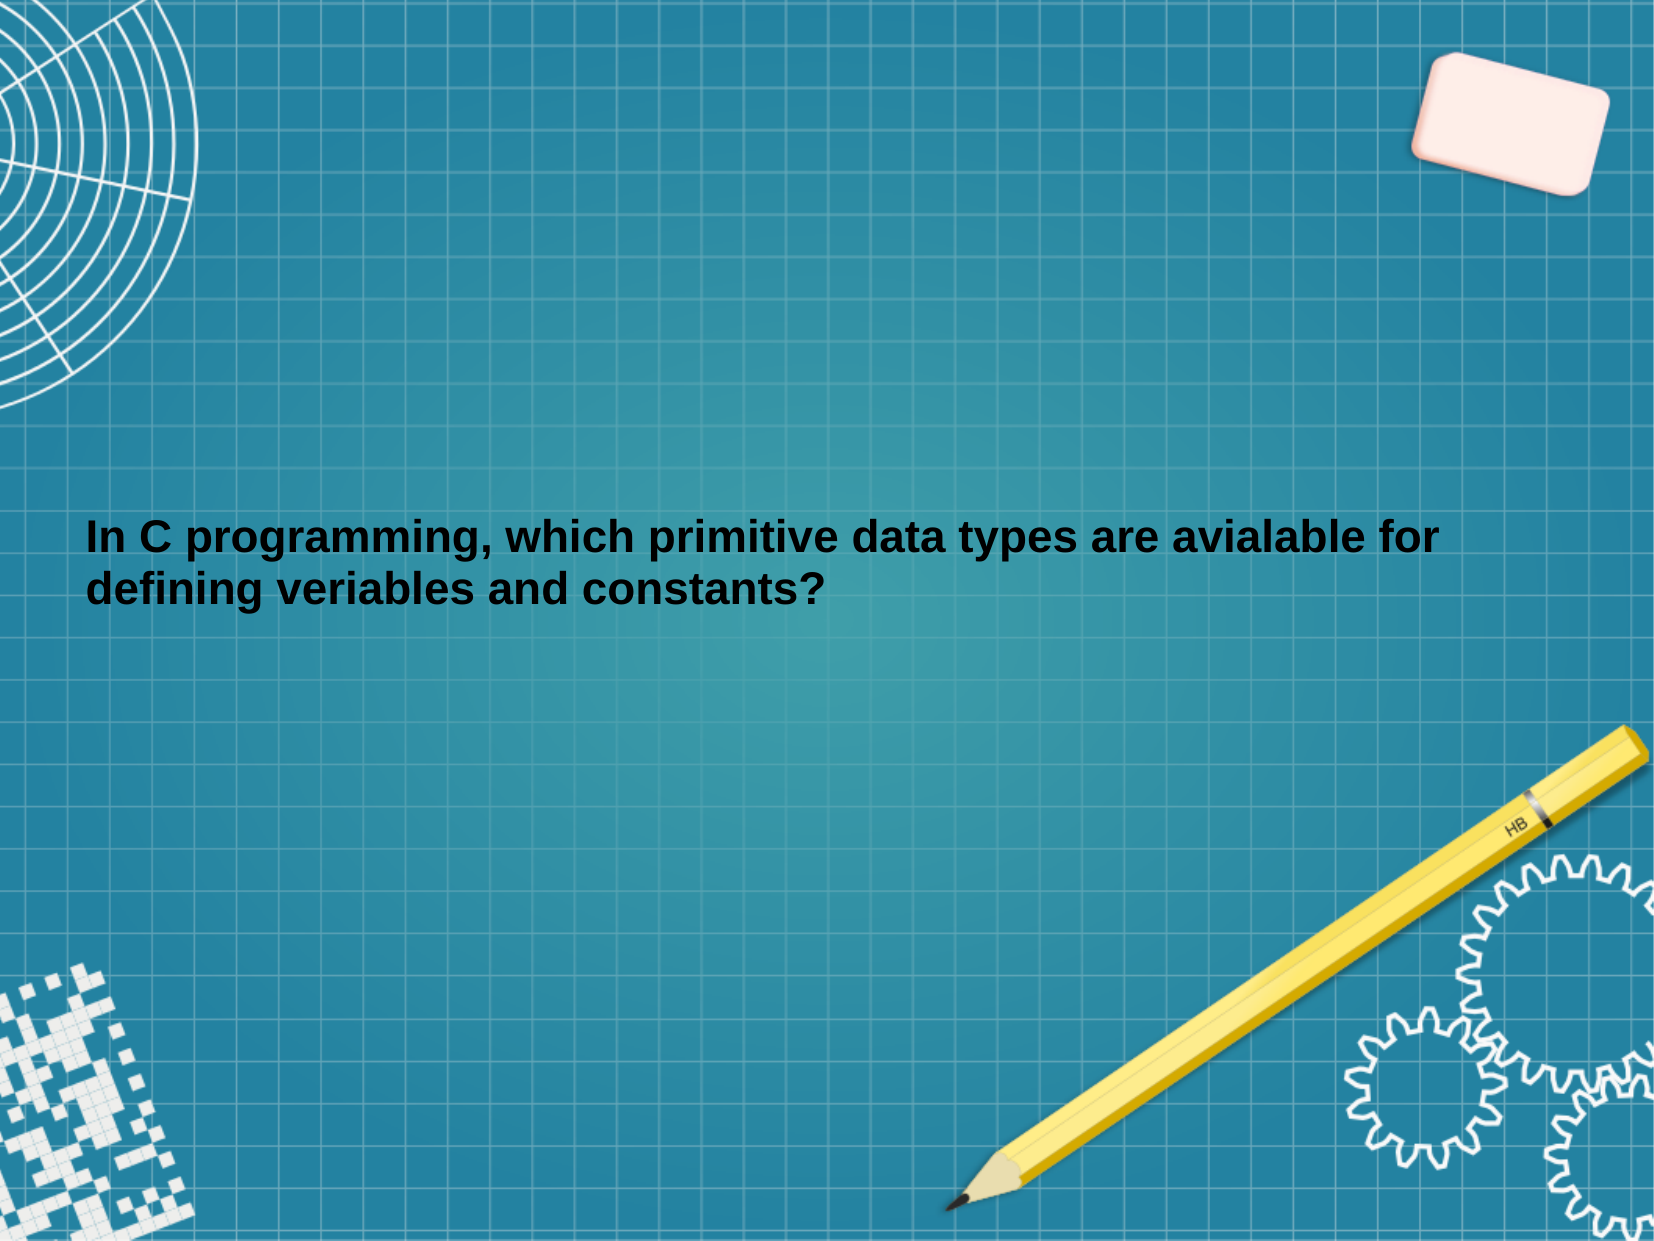

In C programming, which primitive data types are avialable for defining veriables and constants?